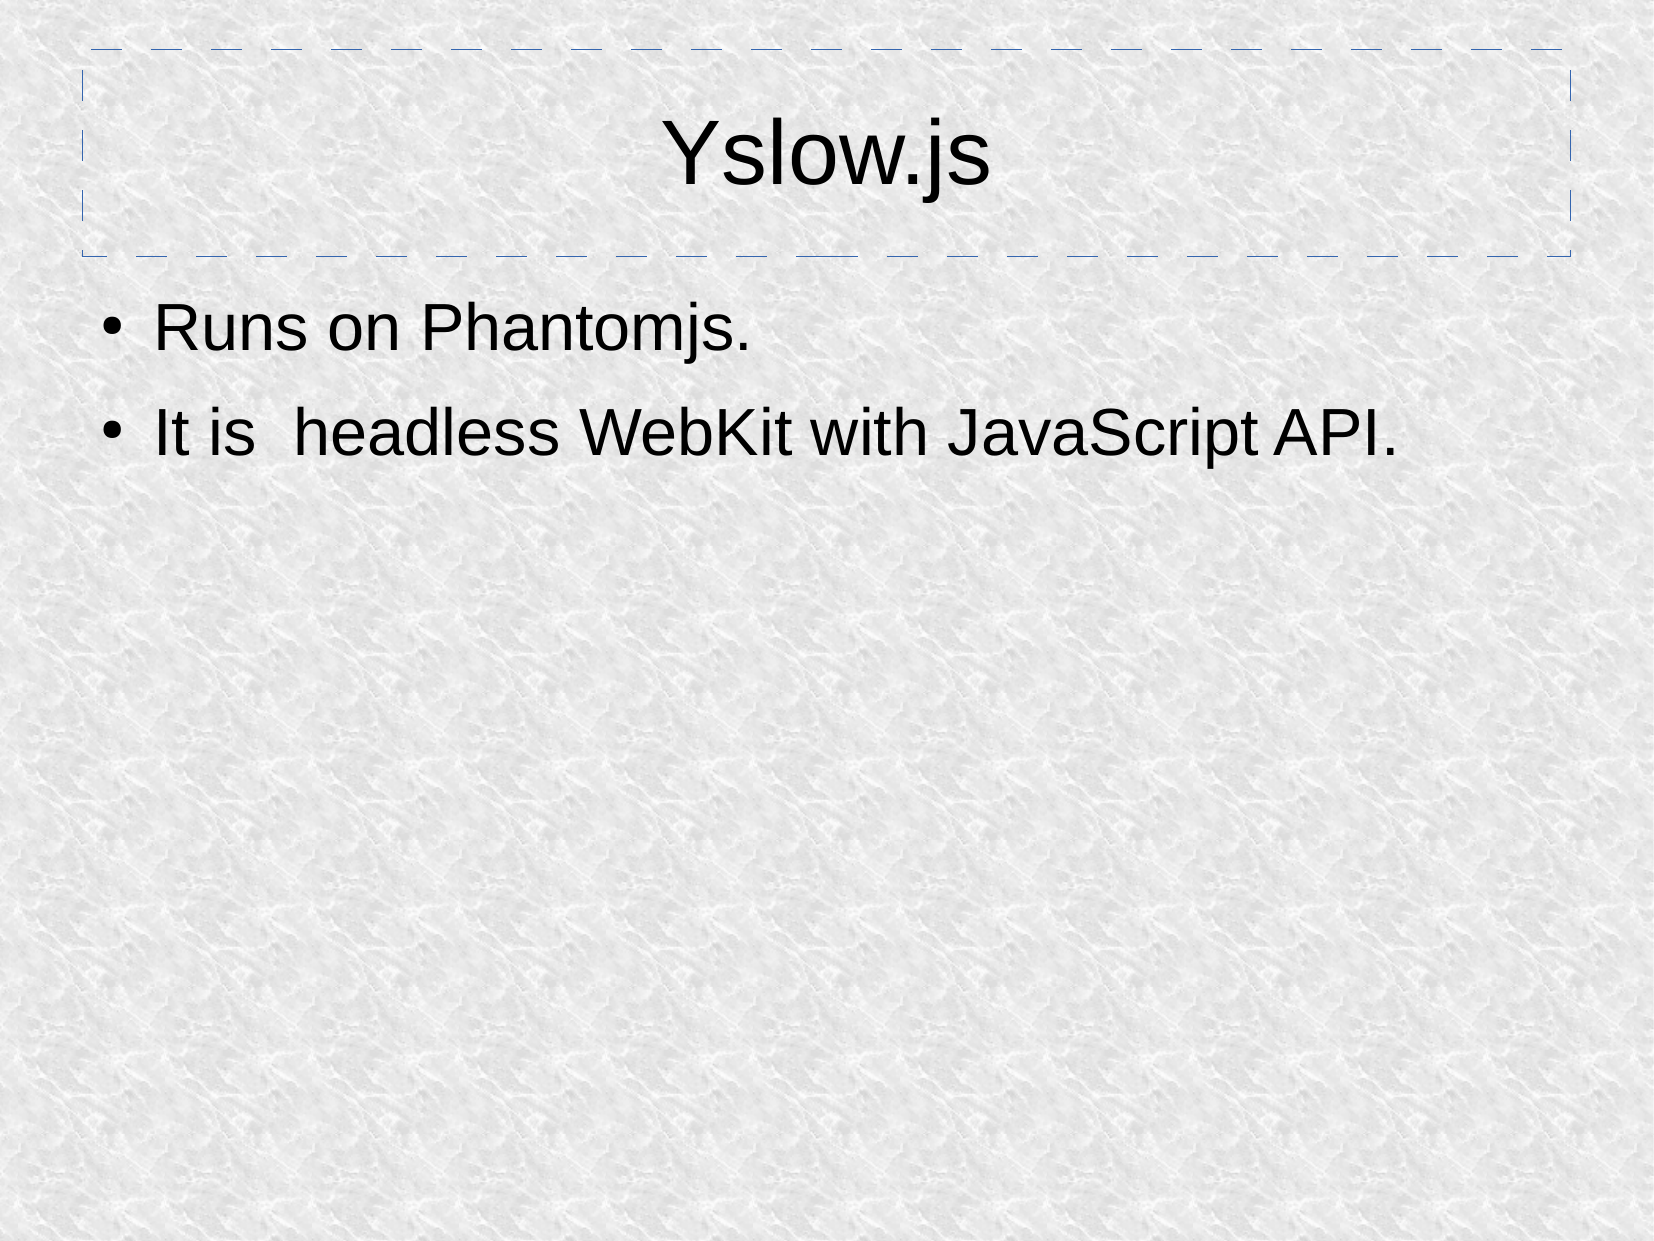

# Yslow.js
Runs on Phantomjs.
It is headless WebKit with JavaScript API.